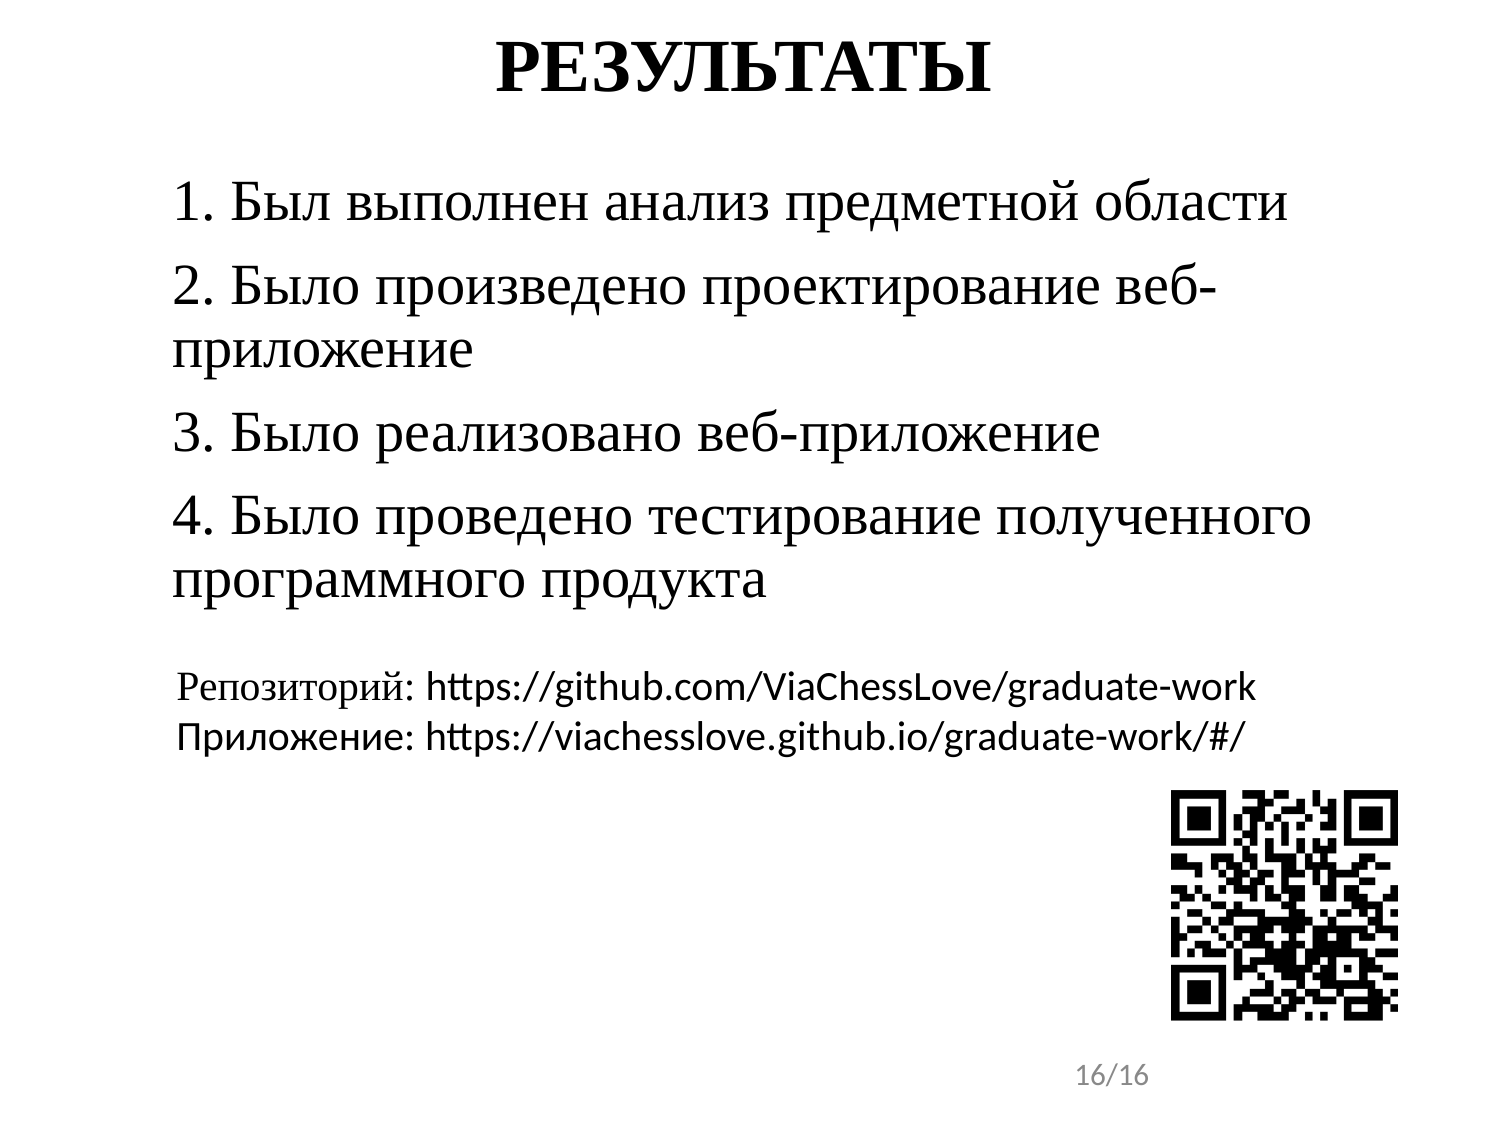

# РЕЗУЛЬТАТЫ
1. Был выполнен анализ предметной области
2. Было произведено проектирование веб-приложение
3. Было реализовано веб-приложение
4. Было проведено тестирование полученного программного продукта
Репозиторий: https://github.com/ViaChessLove/graduate-work​
Приложение: https://viachesslove.github.io/graduate-work/#/
16/16